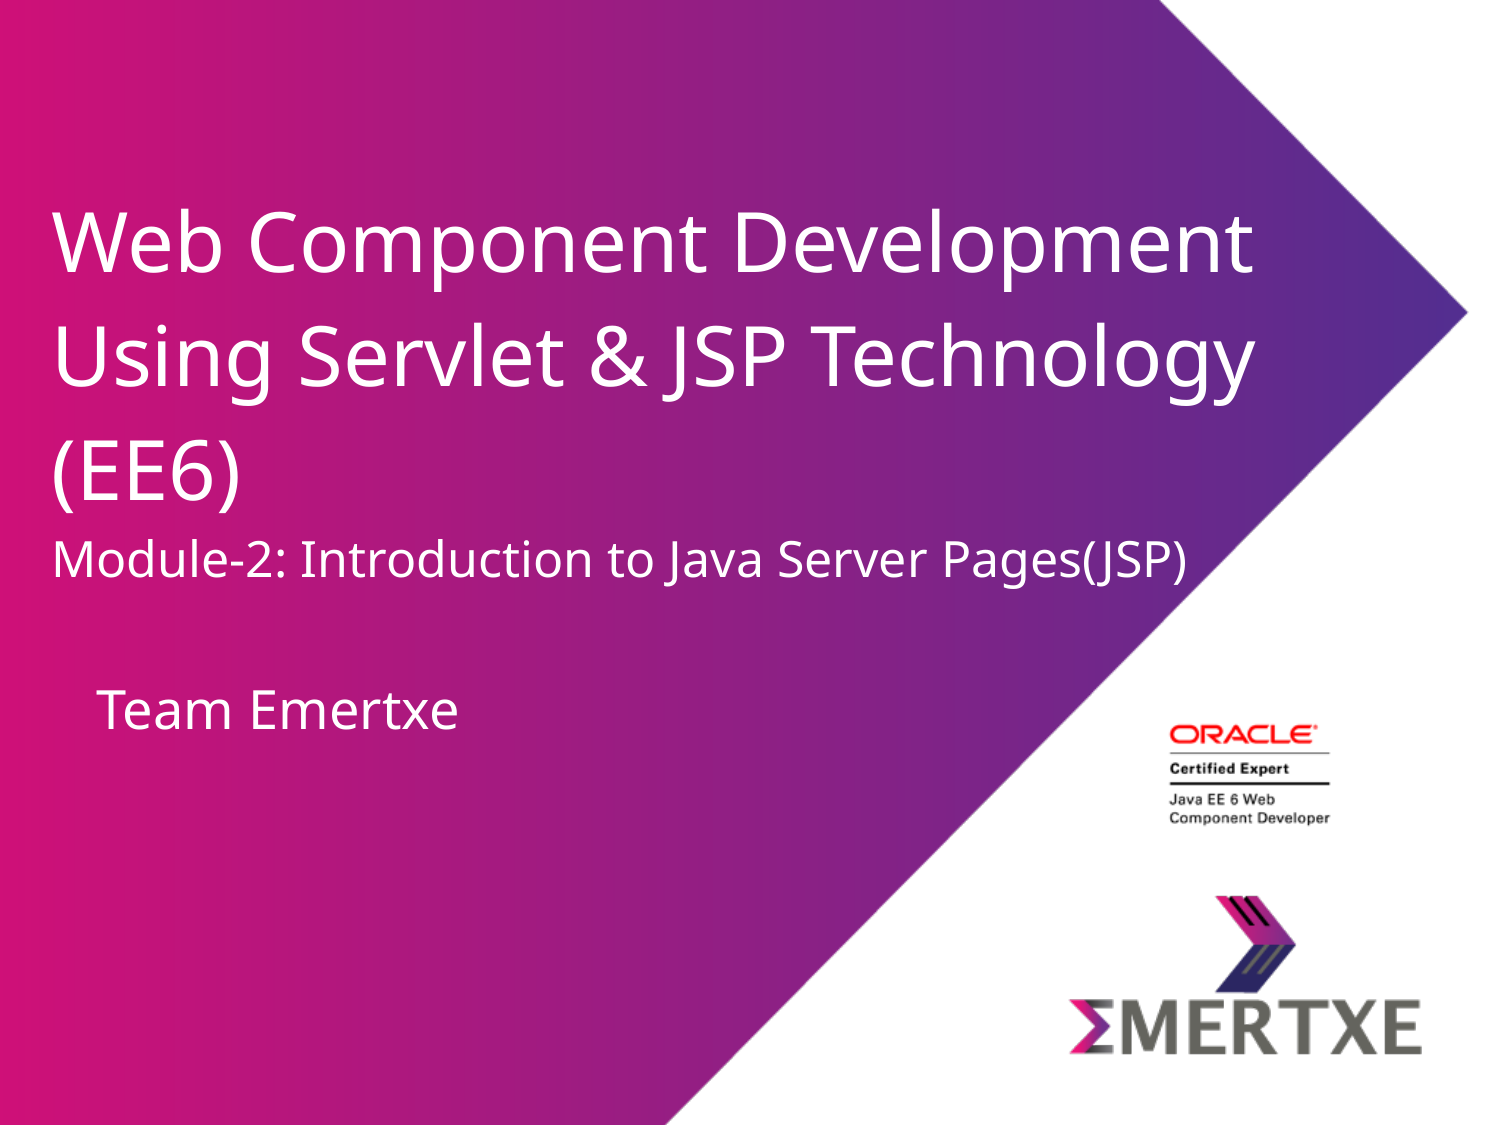

# Web Component Development Using Servlet & JSP Technology (EE6) Module-2: Introduction to Java Server Pages(JSP)